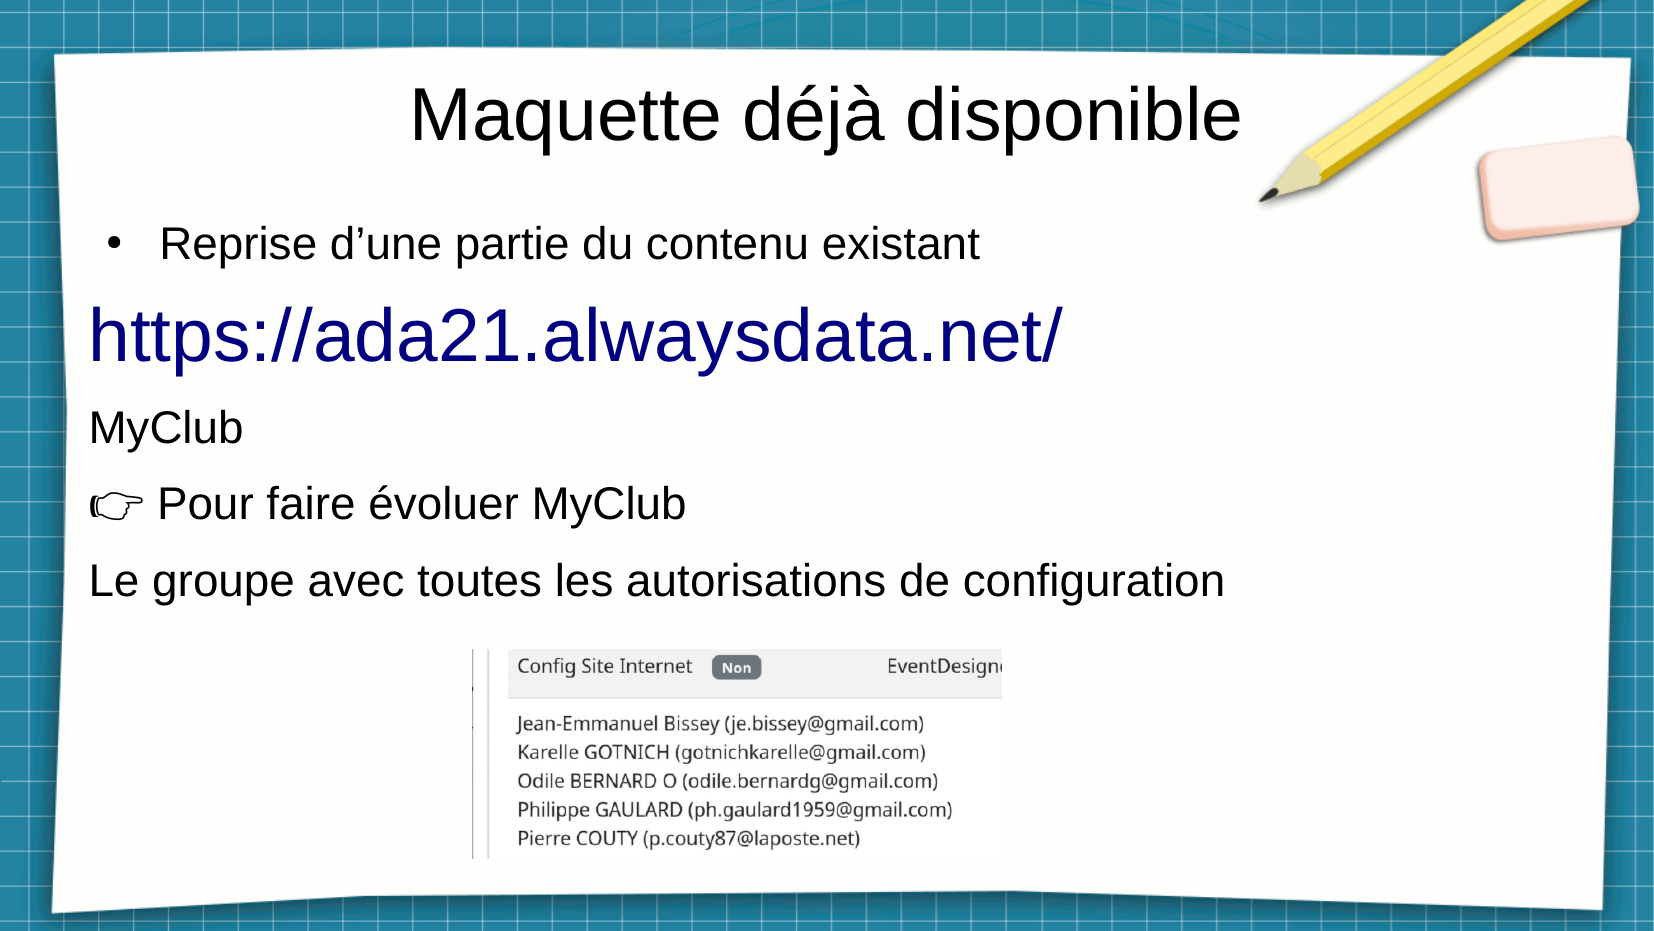

# Maquette déjà disponible
Reprise d’une partie du contenu existant
https://ada21.alwaysdata.net/
MyClub
👉 Pour faire évoluer MyClub
Le groupe avec toutes les autorisations de configuration